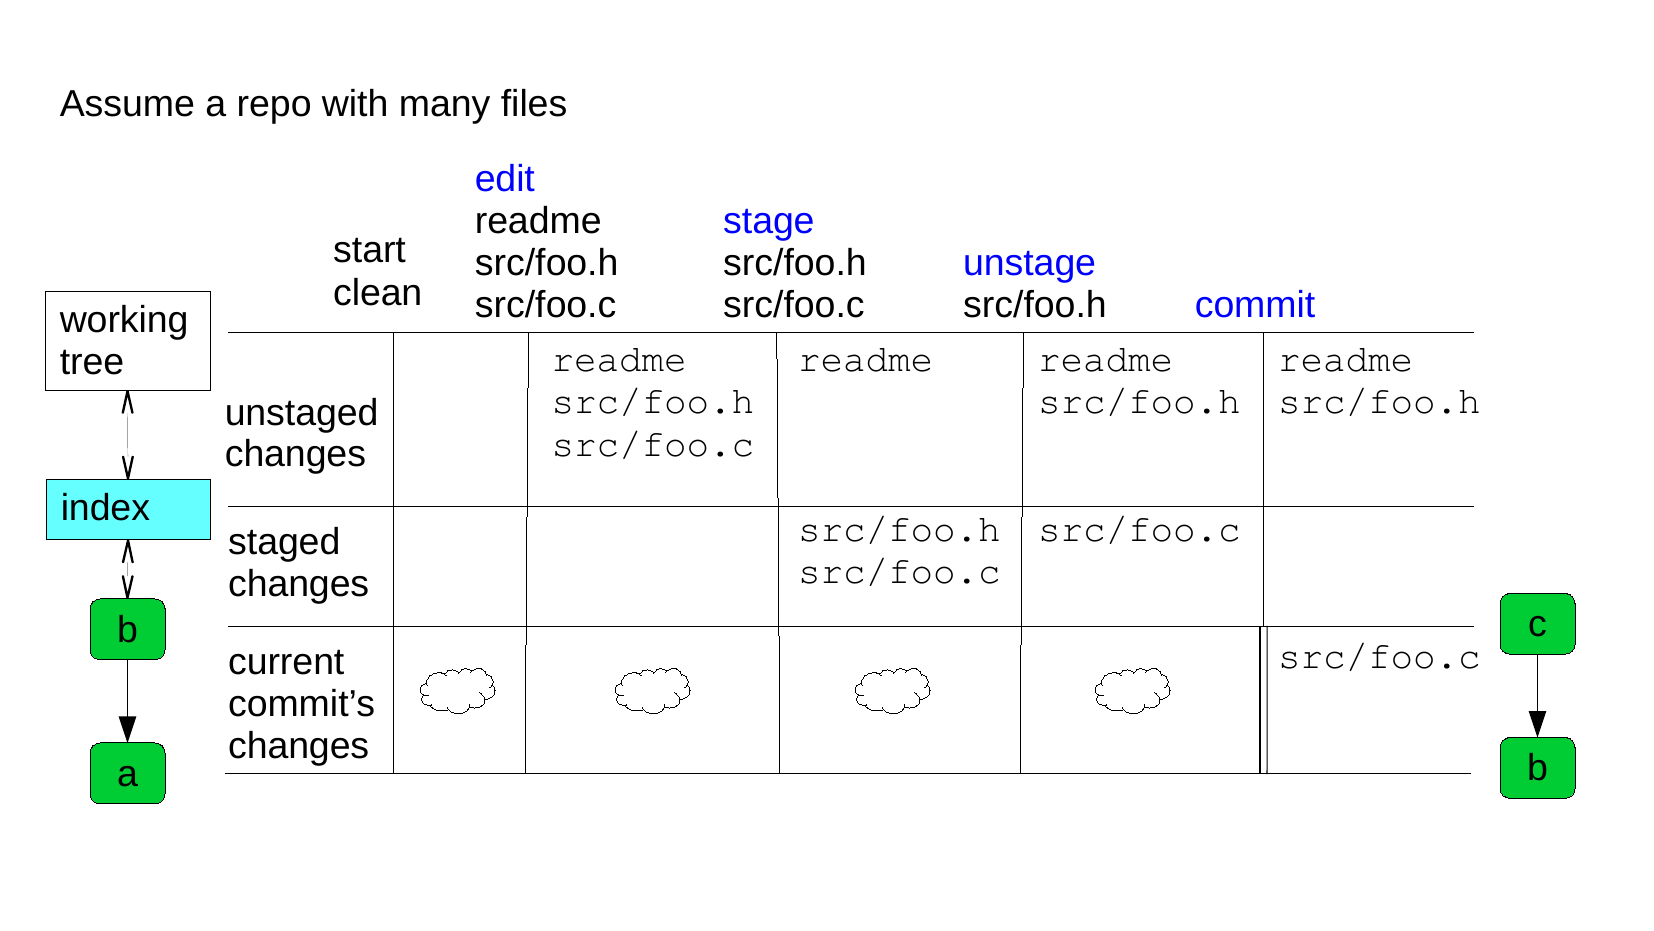

Assume a repo with many files
edit
readme
src/foo.h
src/foo.c
stage
src/foo.h
src/foo.c
start
clean
unstage
src/foo.h
commit
working
tree
readme
src/foo.h
src/foo.c
readme
src/foo.h
src/foo.c
readme
src/foo.h
src/foo.c
readme
src/foo.h
src/foo.c
unstaged
changes
index
staged
changes
c
b
current
commit’s
changes
b
a